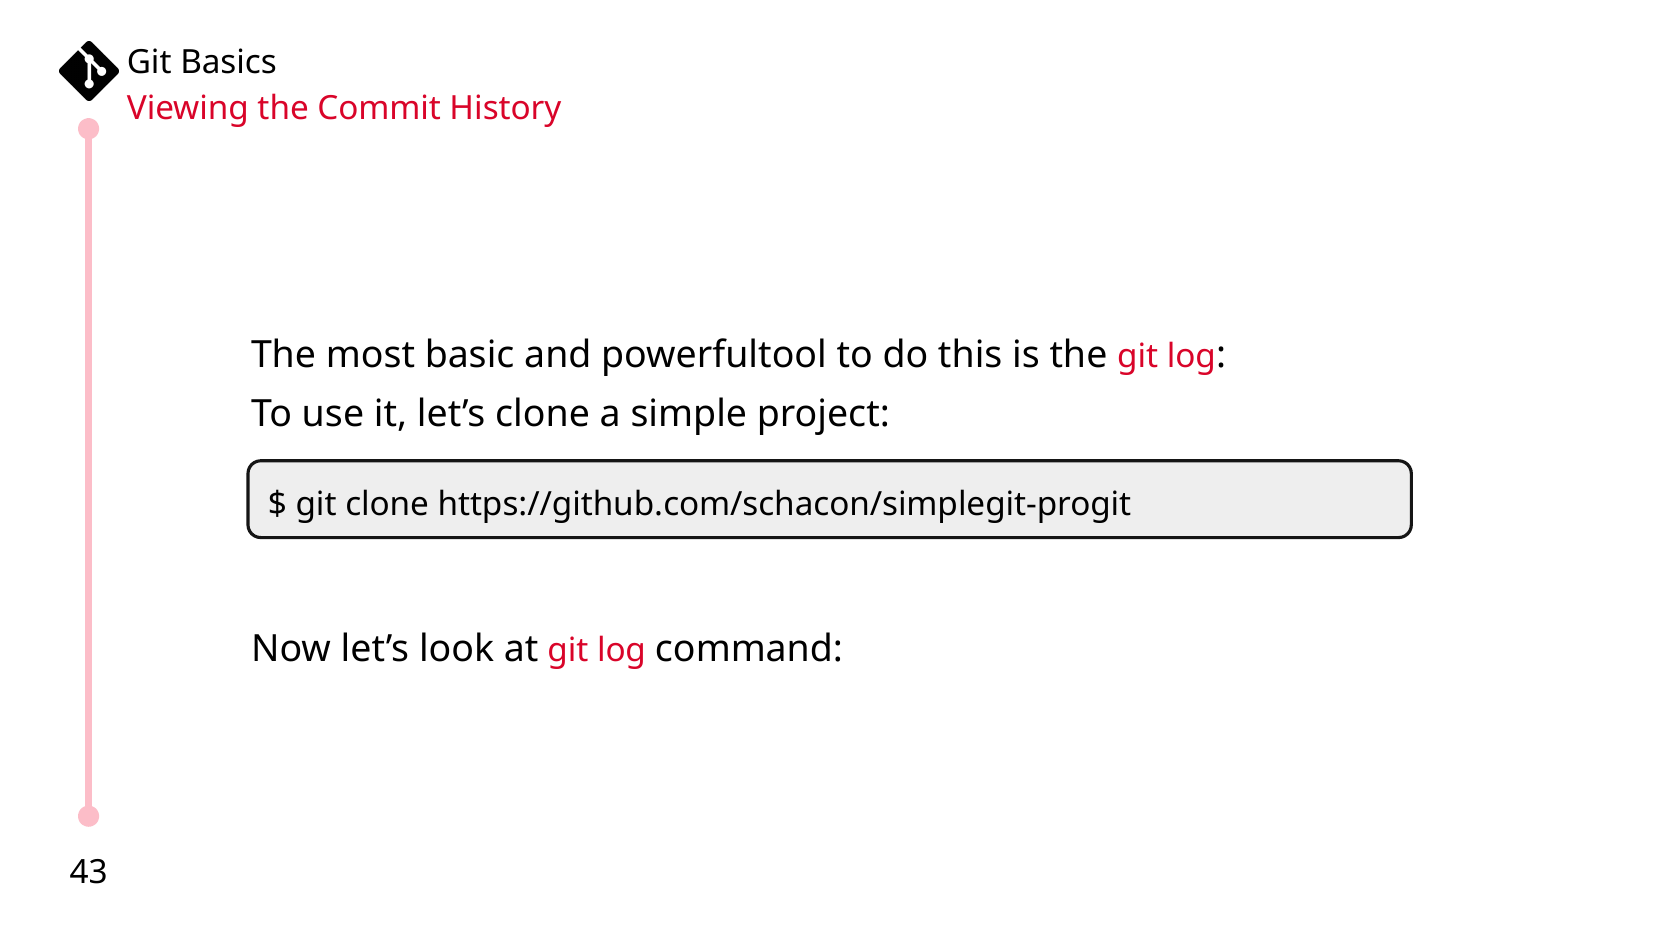

Git Basics
Viewing the Commit History
The most basic and powerfultool to do this is the git log:
To use it, let’s clone a simple project:
Now let’s look at git log command:
$ git clone https://github.com/schacon/simplegit-progit
43